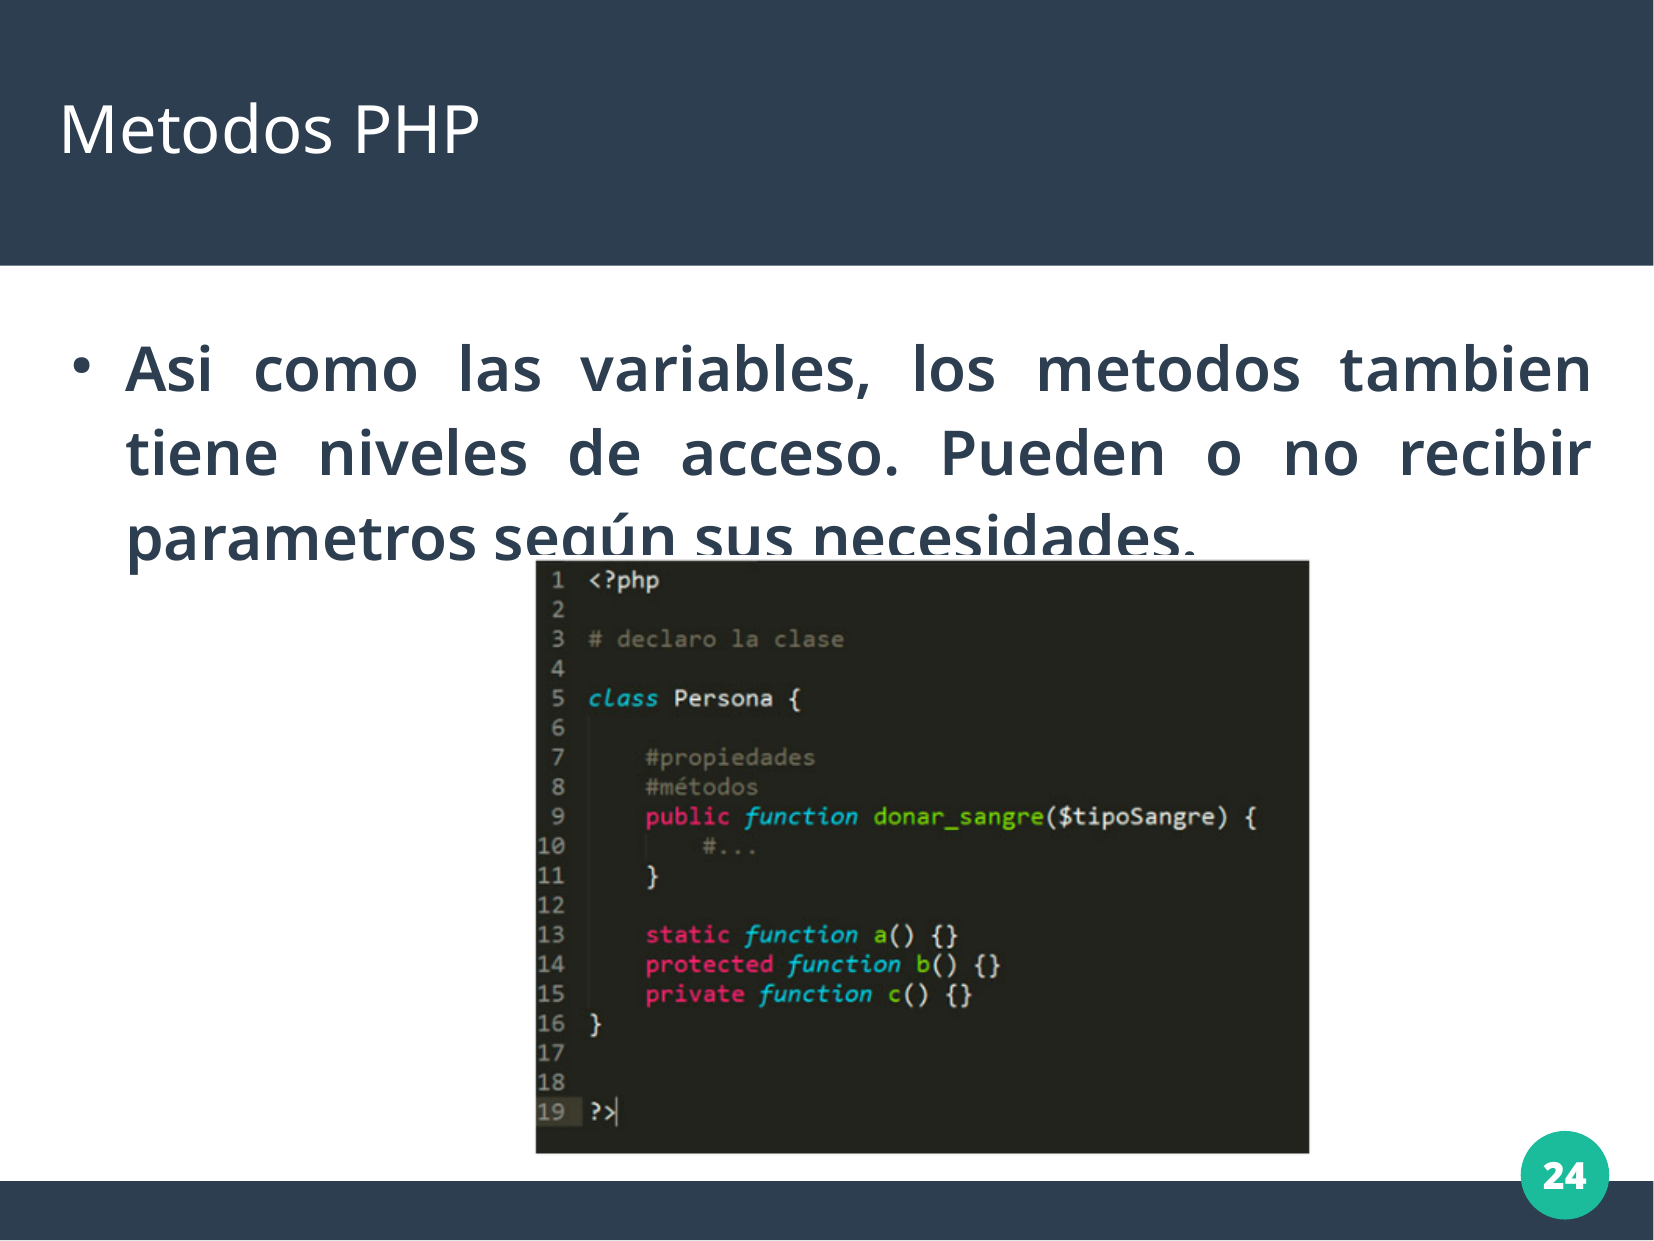

# Metodos PHP
Asi como las variables, los metodos tambien tiene niveles de acceso. Pueden o no recibir parametros según sus necesidades.
24